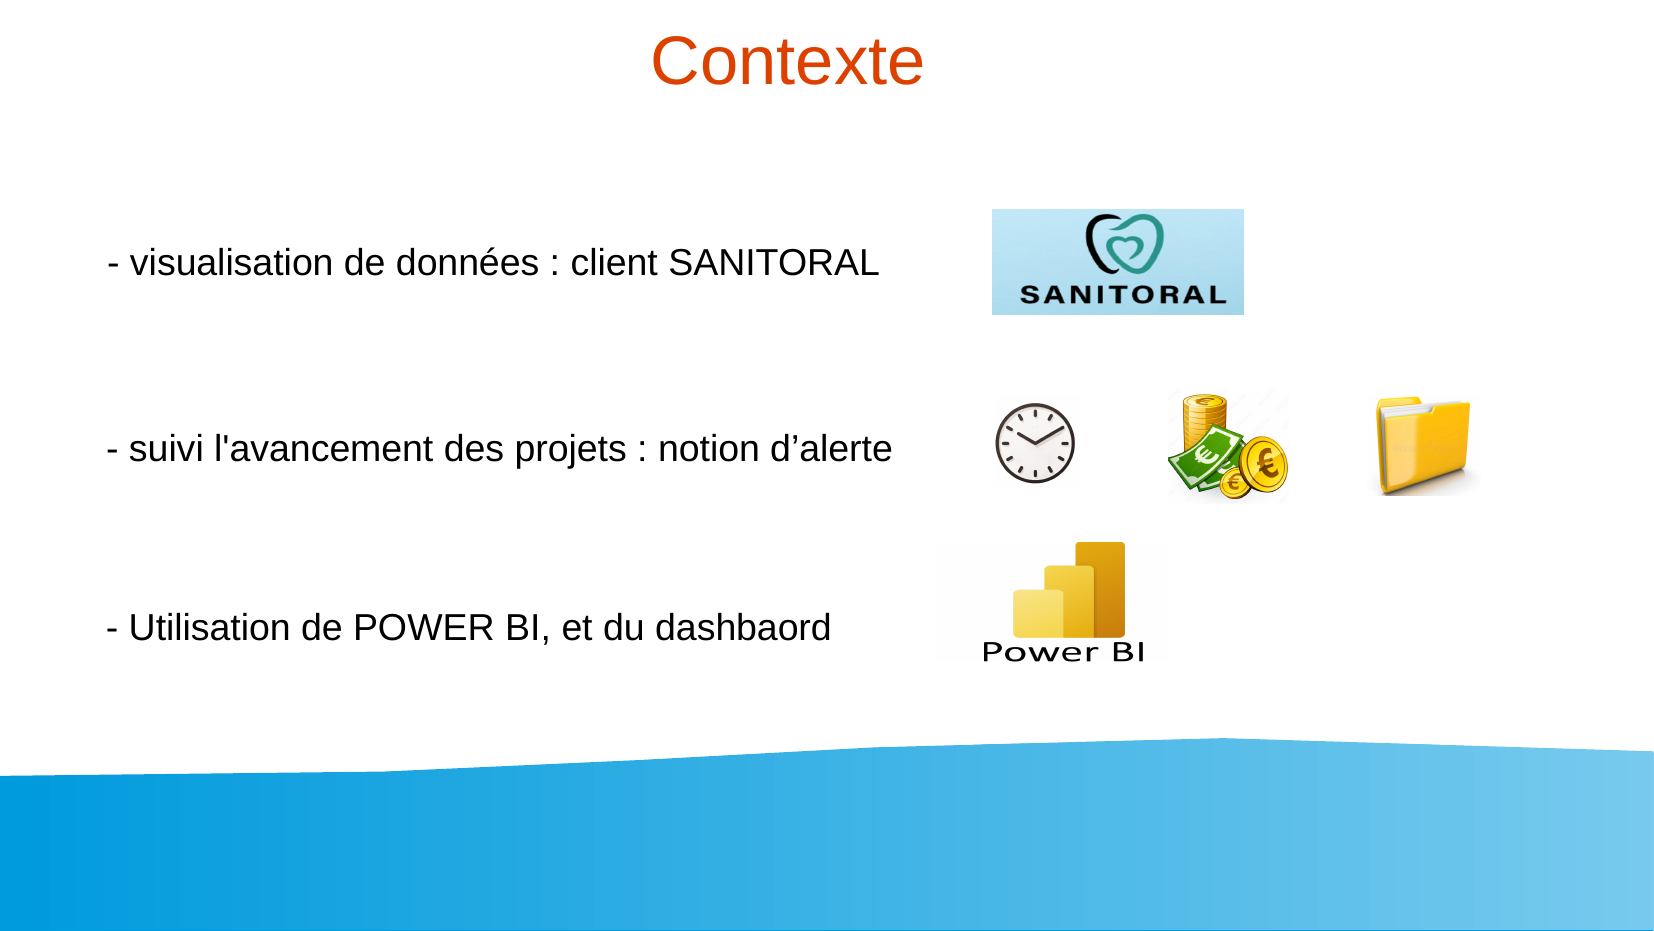

# Contexte
- visualisation de données : client SANITORAL
- suivi l'avancement des projets : notion d’alerte
- Utilisation de POWER BI, et du dashbaord